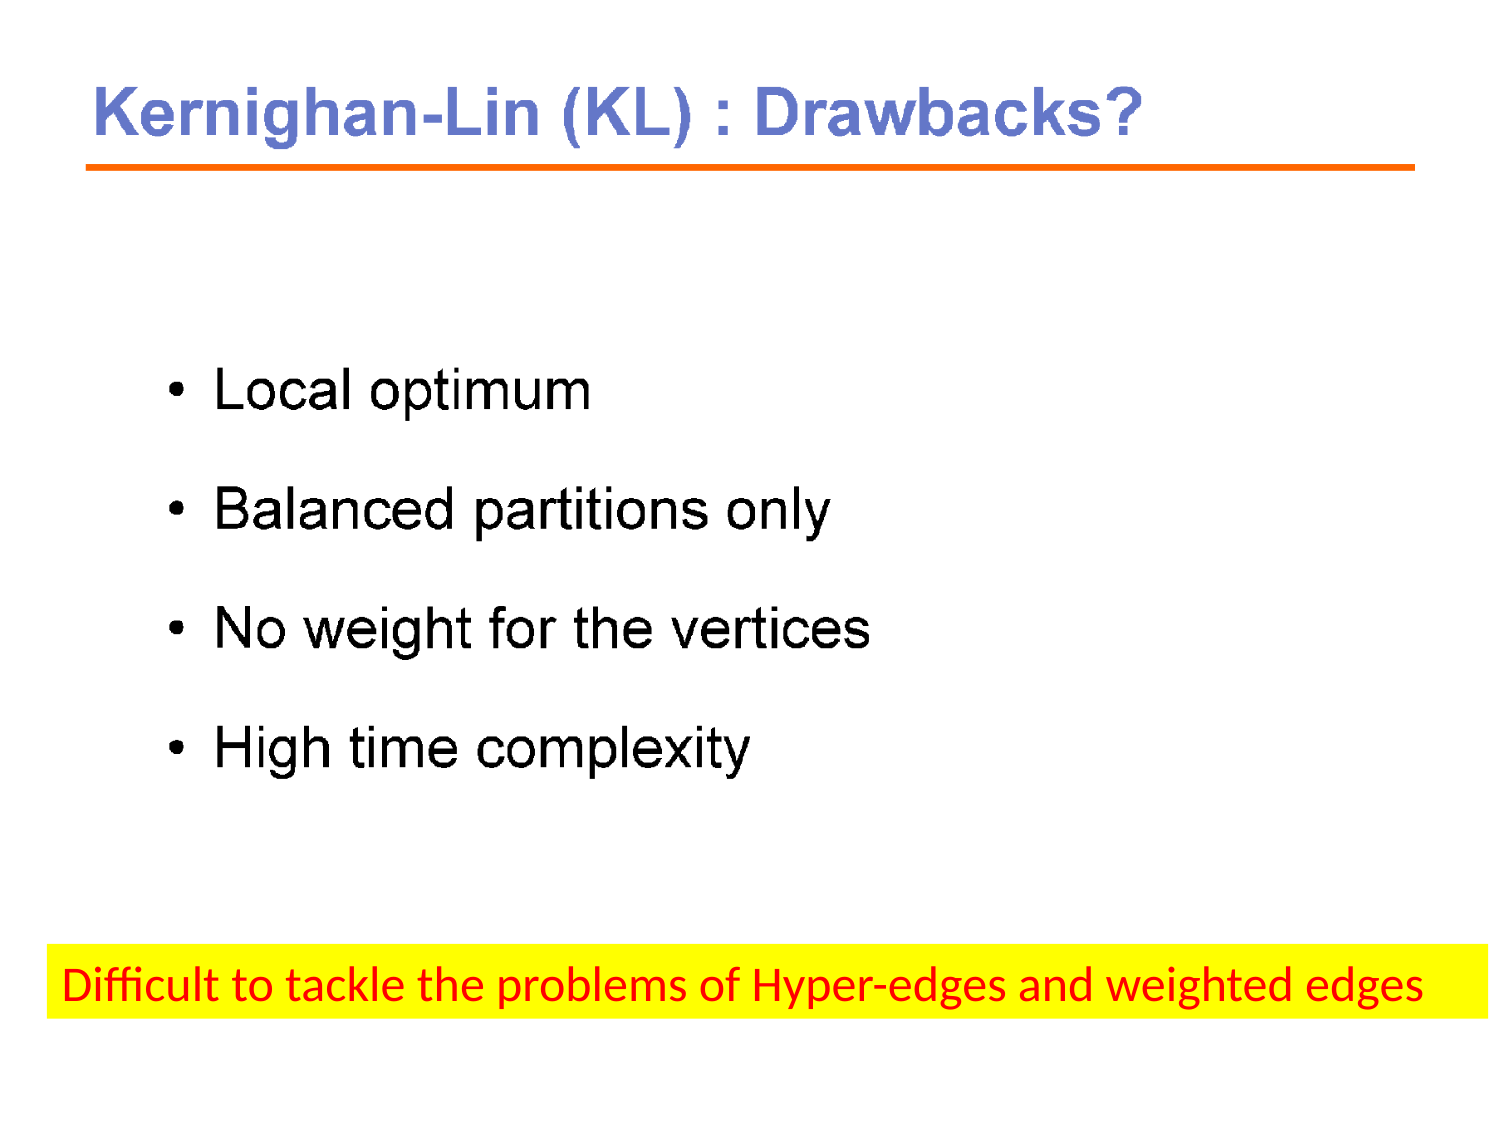

Difficult to tackle the problems of Hyper-edges and weighted edges